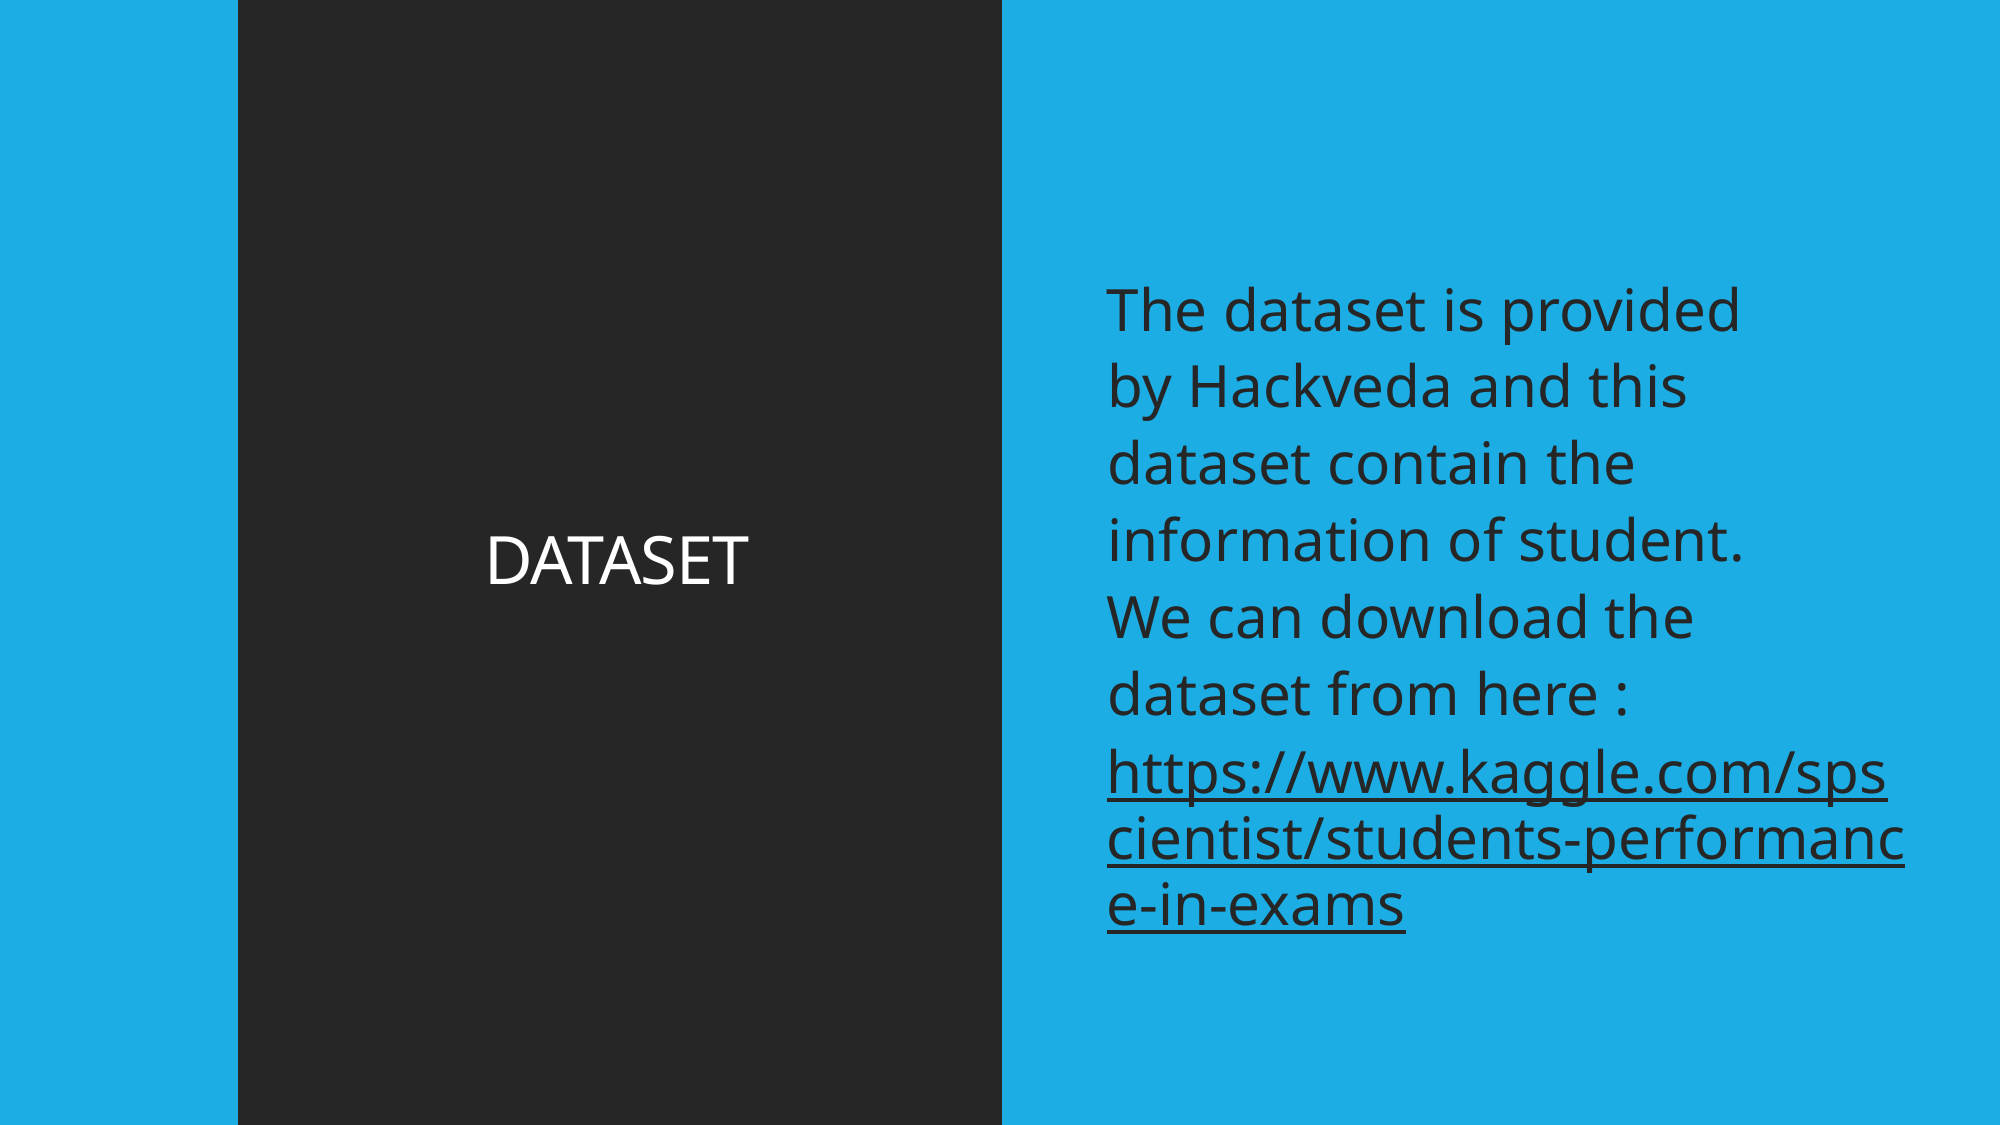

The dataset is provided by Hackveda and this dataset contain the information of student.
We can download the dataset from here :
https://www.kaggle.com/spscientist/students-performance-in-exams
# DATASET